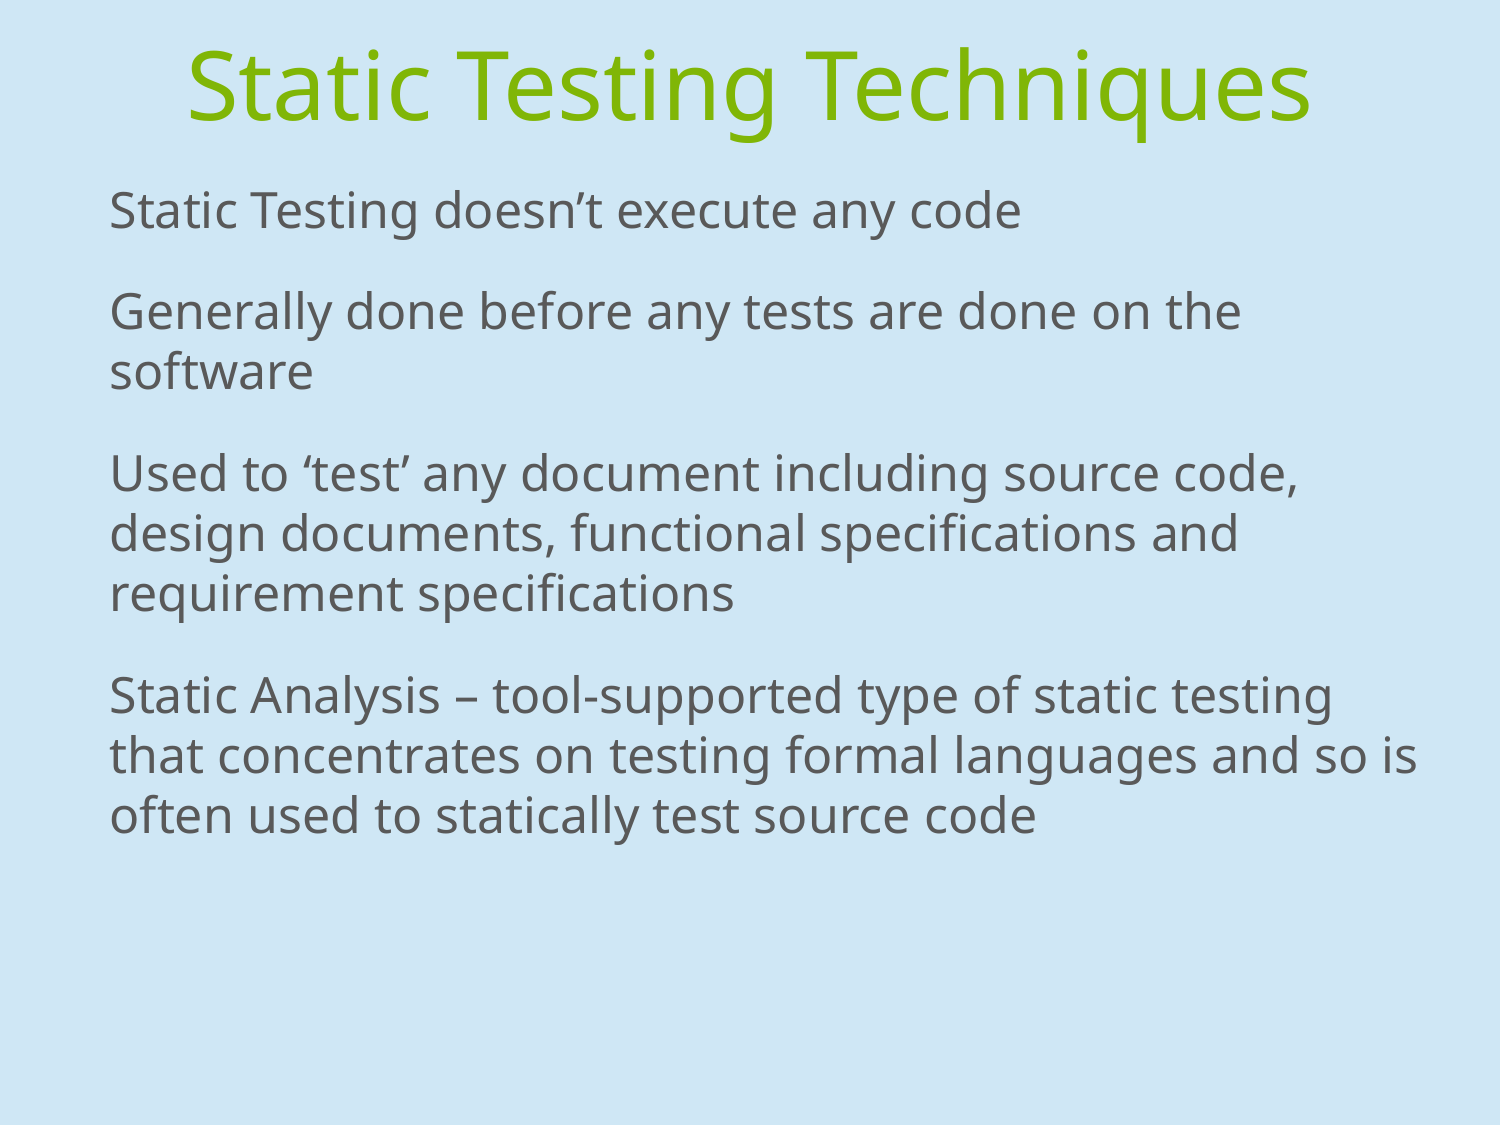

# Static Testing Techniques
Static Testing doesn’t execute any code
Generally done before any tests are done on the software
Used to ‘test’ any document including source code, design documents, functional specifications and requirement specifications
Static Analysis – tool-supported type of static testing that concentrates on testing formal languages and so is often used to statically test source code